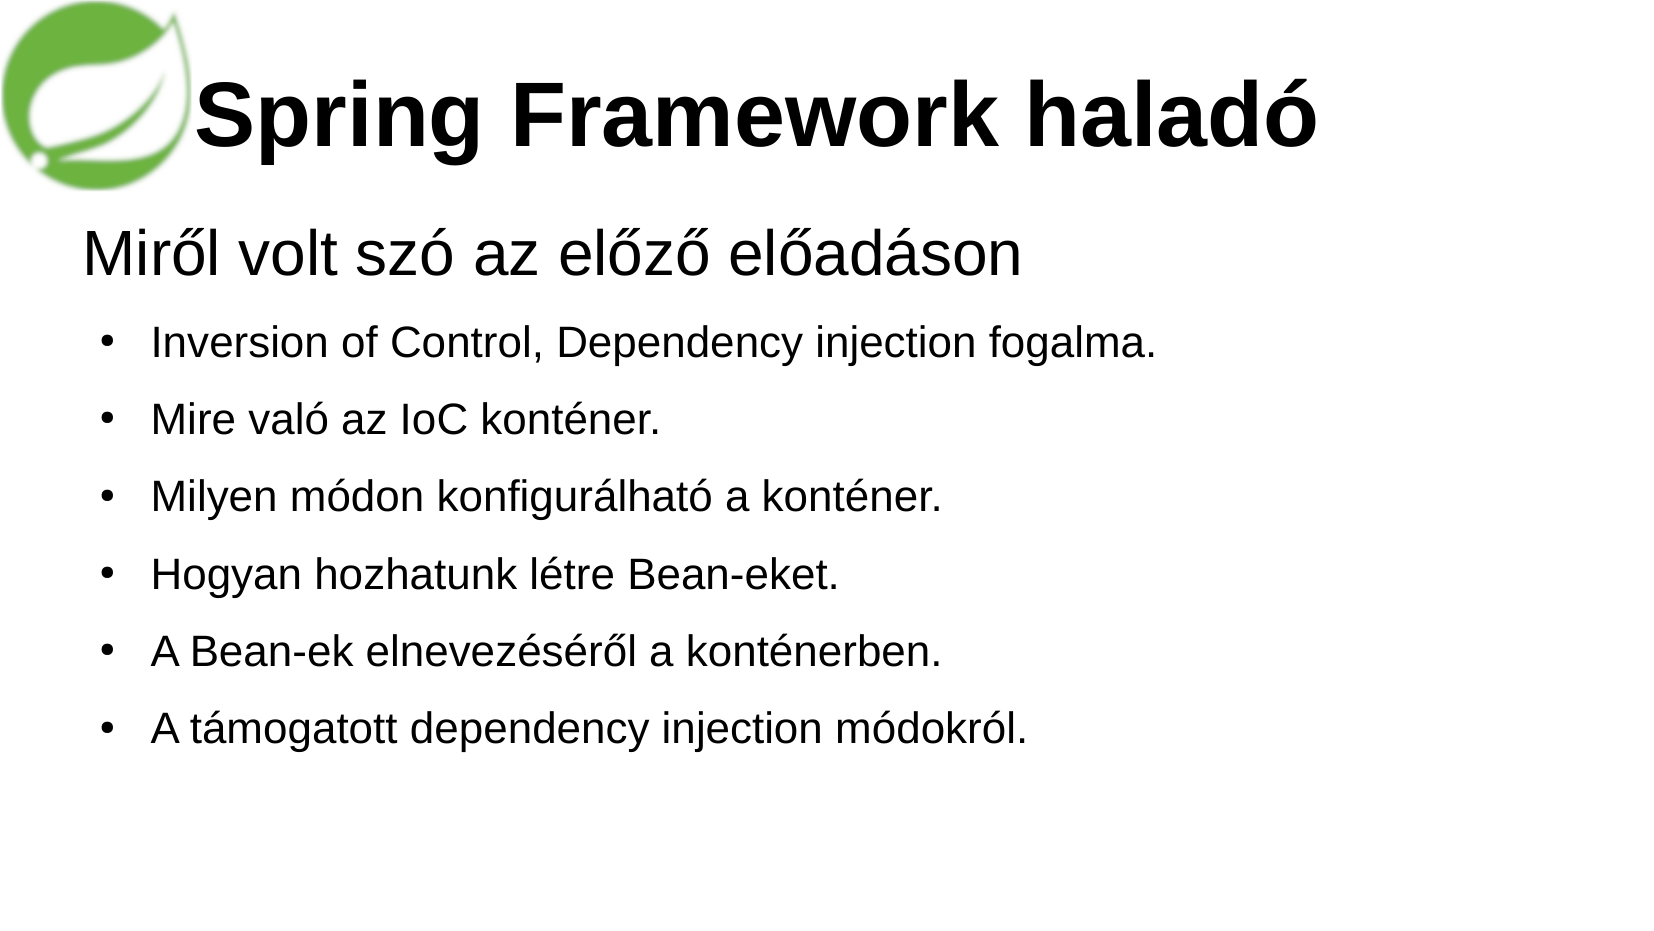

# Spring Framework haladó
Miről volt szó az előző előadáson
Inversion of Control, Dependency injection fogalma.
Mire való az IoC konténer.
Milyen módon konfigurálható a konténer.
Hogyan hozhatunk létre Bean-eket.
A Bean-ek elnevezéséről a konténerben.
A támogatott dependency injection módokról.